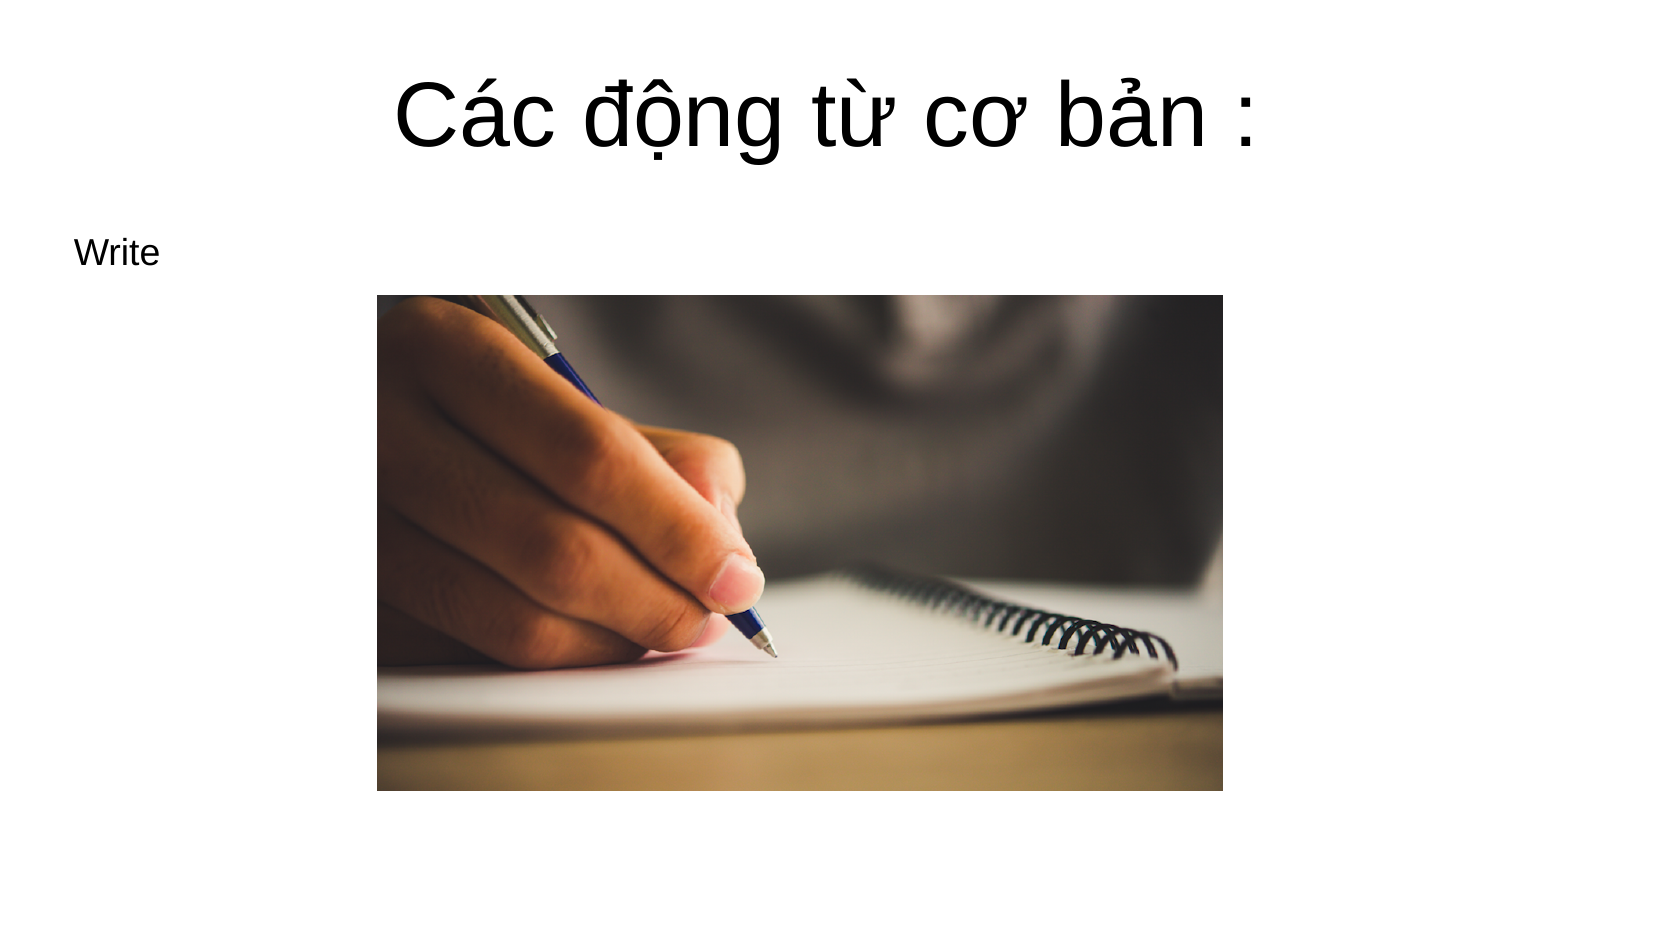

# Các động từ cơ bản :
Write